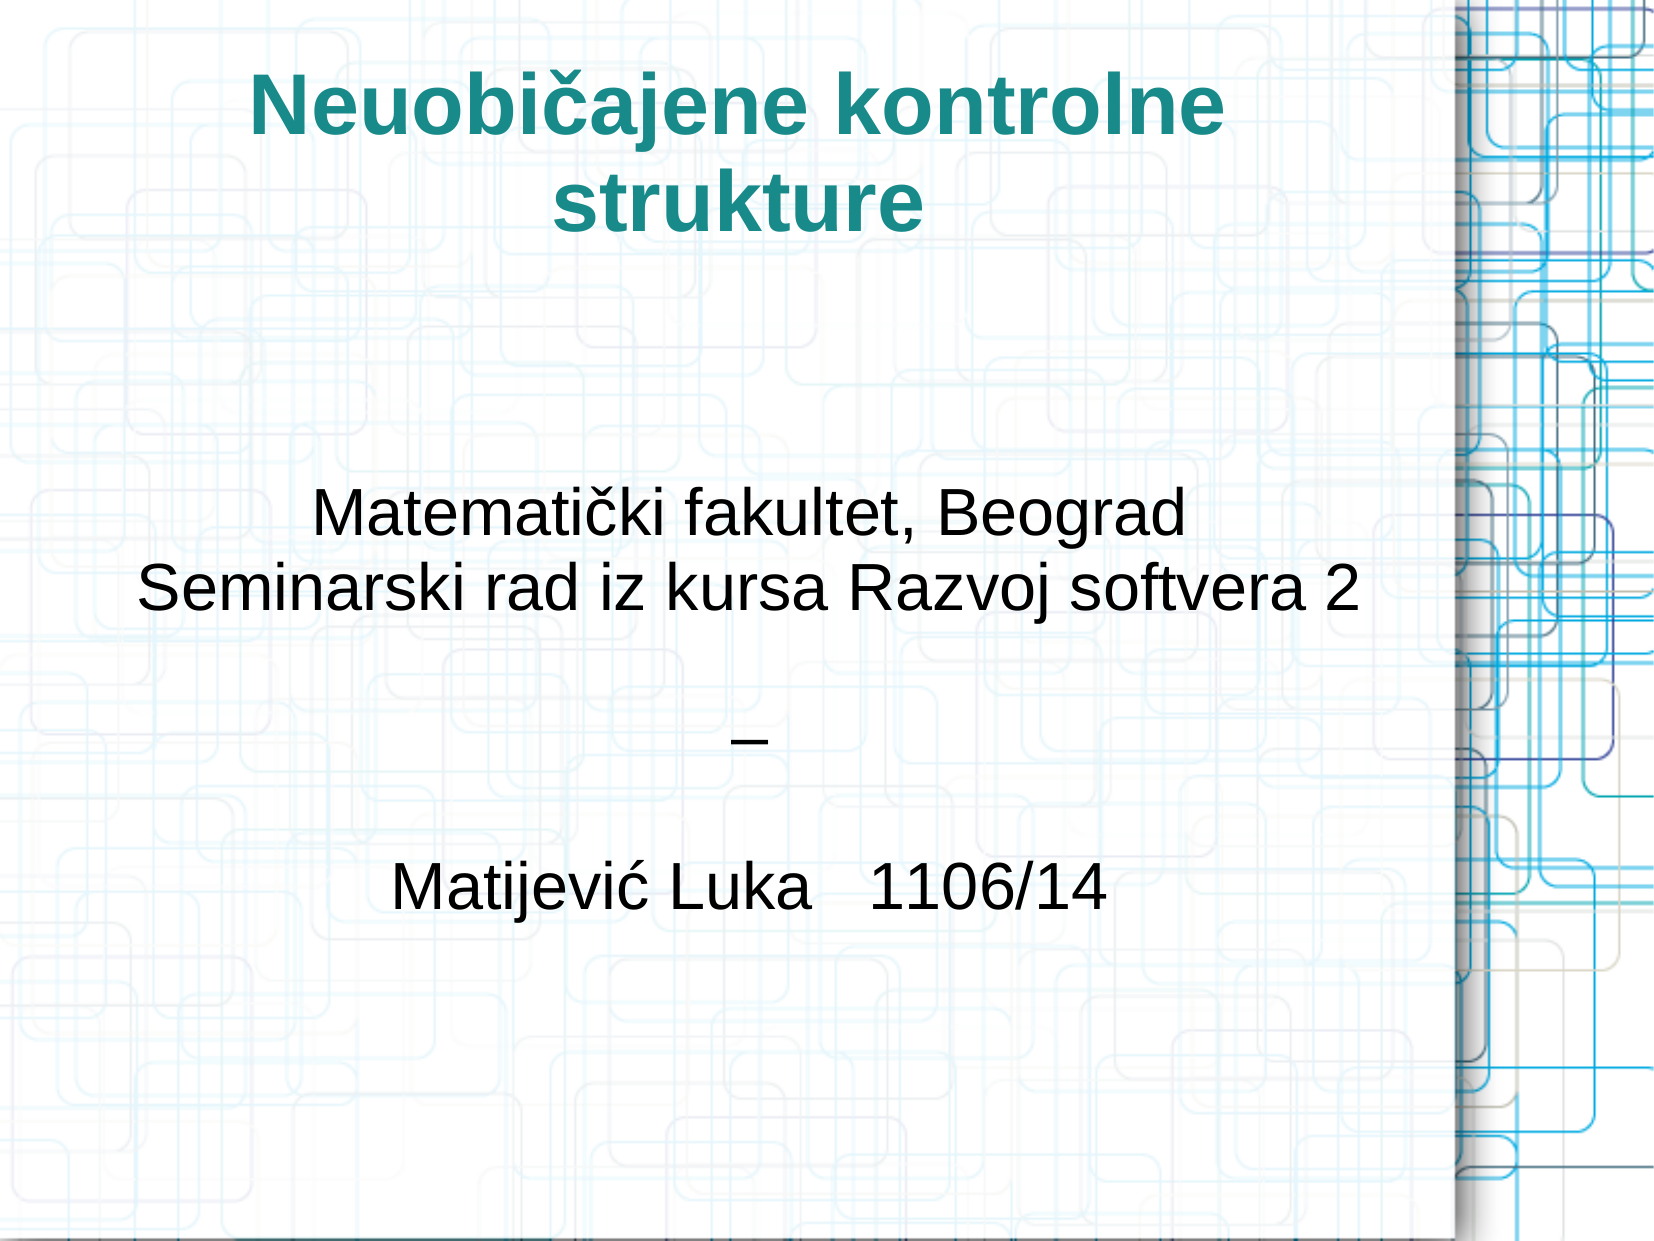

# Neuobičajene kontrolne strukture
Matematički fakultet, Beograd
Seminarski rad iz kursa Razvoj softvera 2
–
Matijević Luka 1106/14